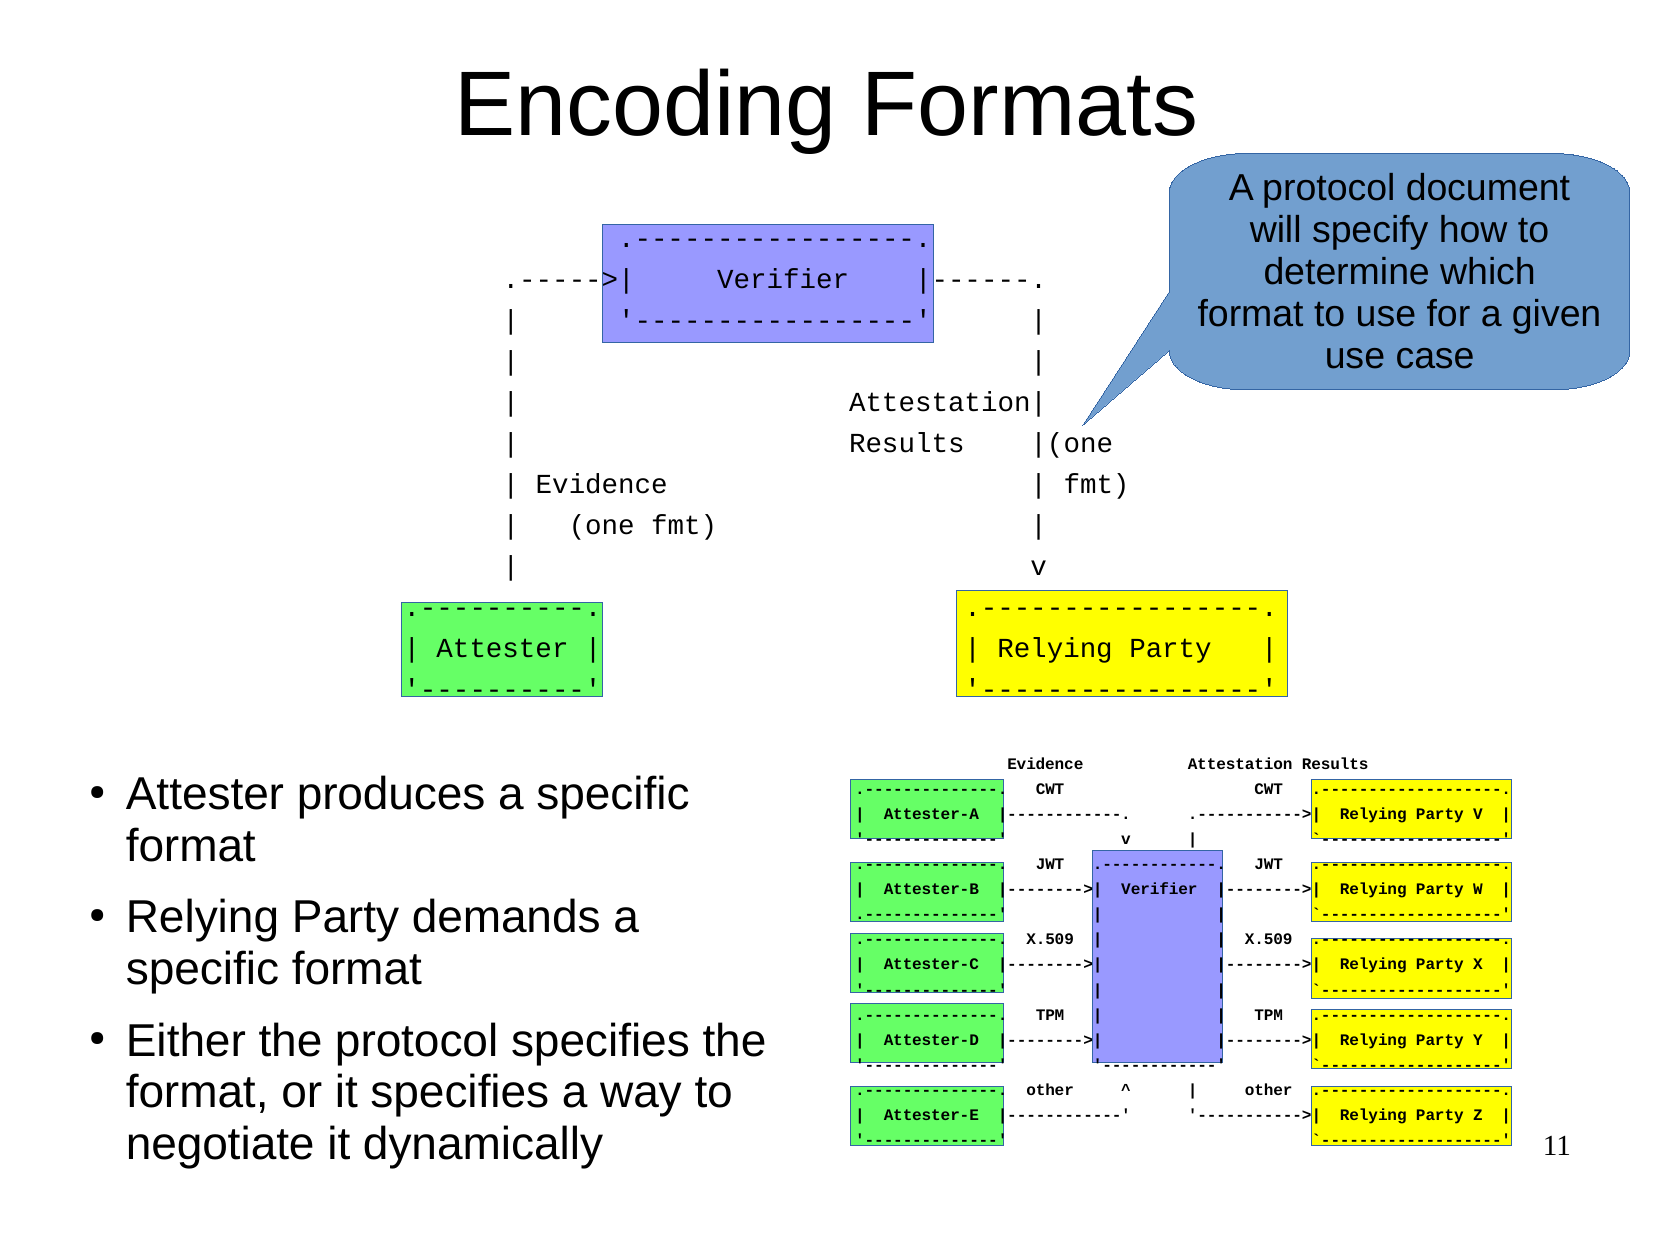

# Encoding Formats
A protocol document
will specify how to
determine which
format to use for a given
use case
 .-----------------.
 .----->| Verifier |------.
 | '-----------------' |
 | |
 | Attestation|
 | Results |(one
 | Evidence | fmt)
 | (one fmt) |
 | v
 .----------. .-----------------.
 | Attester | | Relying Party |
 '----------' '-----------------'
 Evidence Attestation Results
 .--------------. CWT CWT .-------------------.
 | Attester-A |------------. .----------->| Relying Party V |
 '--------------' v | `-------------------'
 .--------------. JWT .------------. JWT .-------------------.
 | Attester-B |-------->| Verifier |-------->| Relying Party W |
 .--------------' | | `-------------------'
 .--------------. X.509 | | X.509 .-------------------.
 | Attester-C |-------->| |-------->| Relying Party X |
 '--------------' | | `-------------------'
 .--------------. TPM | | TPM .-------------------.
 | Attester-D |-------->| |-------->| Relying Party Y |
 '--------------' '------------' `-------------------'
 .--------------. other ^ | other .-------------------.
 | Attester-E |------------' '----------->| Relying Party Z |
 '--------------' `-------------------'
Attester produces a specific format
Relying Party demands a specific format
Either the protocol specifies the format, or it specifies a way to negotiate it dynamically
11